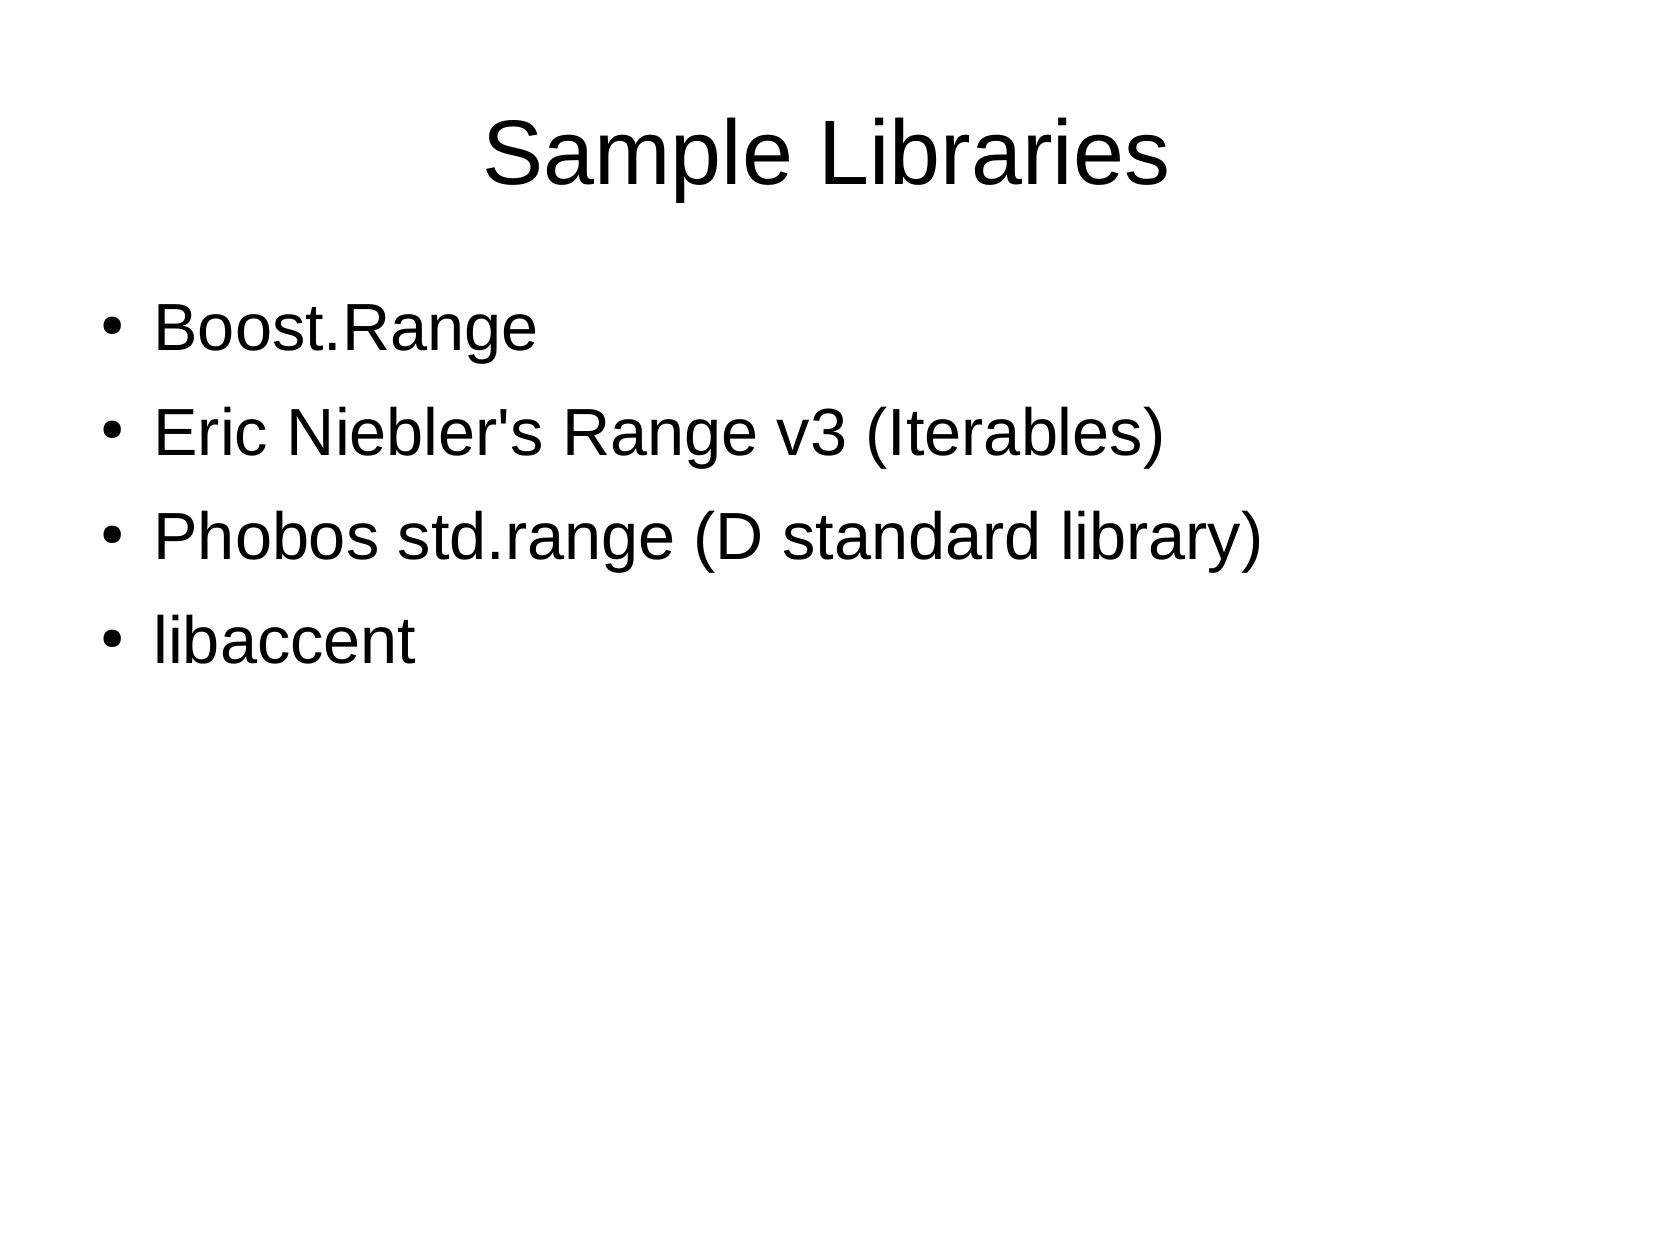

# Sample Libraries
Boost.Range
Eric Niebler's Range v3 (Iterables)
Phobos std.range (D standard library)
libaccent